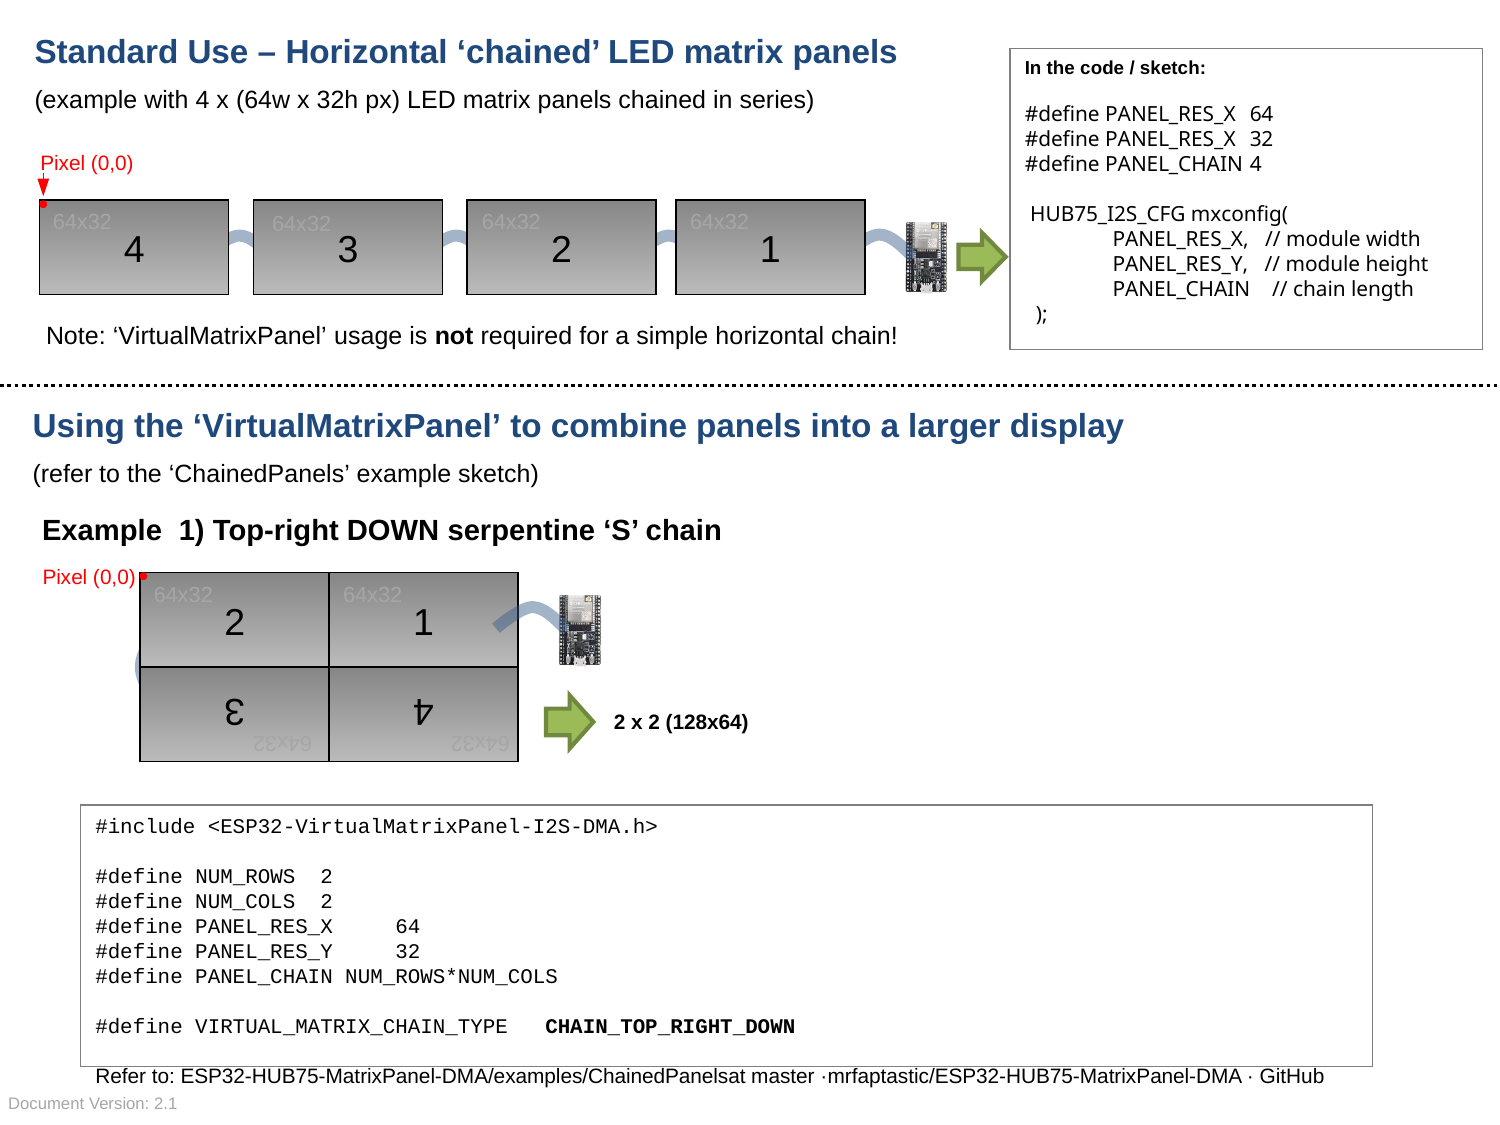

Standard Use – Horizontal ‘chained’ LED matrix panels
(example with 4 x (64w x 32h px) LED matrix panels chained in series)
In the code / sketch:
#define PANEL_RES_X	64
#define PANEL_RES_X 	32
#define PANEL_CHAIN 	4
 HUB75_I2S_CFG mxconfig(
 PANEL_RES_X, // module width
 PANEL_RES_Y, // module height
 PANEL_CHAIN // chain length
 );
Pixel (0,0)
64x32
4
3
2
64x32
64x32
1
64x32
Note: ‘VirtualMatrixPanel’ usage is not required for a simple horizontal chain!
Using the ‘VirtualMatrixPanel’ to combine panels into a larger display
(refer to the ‘ChainedPanels’ example sketch)
Example 1) Top-right DOWN serpentine ‘S’ chain
Pixel (0,0)
64x32
2
64x32
1
3
4
2 x 2 (128x64)
64x32
64x32
#include <ESP32-VirtualMatrixPanel-I2S-DMA.h>
#define NUM_ROWS	2
#define NUM_COLS 	2
#define PANEL_RES_X 	64 
#define PANEL_RES_Y 	32
#define PANEL_CHAIN NUM_ROWS*NUM_COLS
#define VIRTUAL_MATRIX_CHAIN_TYPE 	CHAIN_TOP_RIGHT_DOWN
Refer to: ESP32-HUB75-MatrixPanel-DMA/examples/ChainedPanelsat master ·mrfaptastic/ESP32-HUB75-MatrixPanel-DMA · GitHub